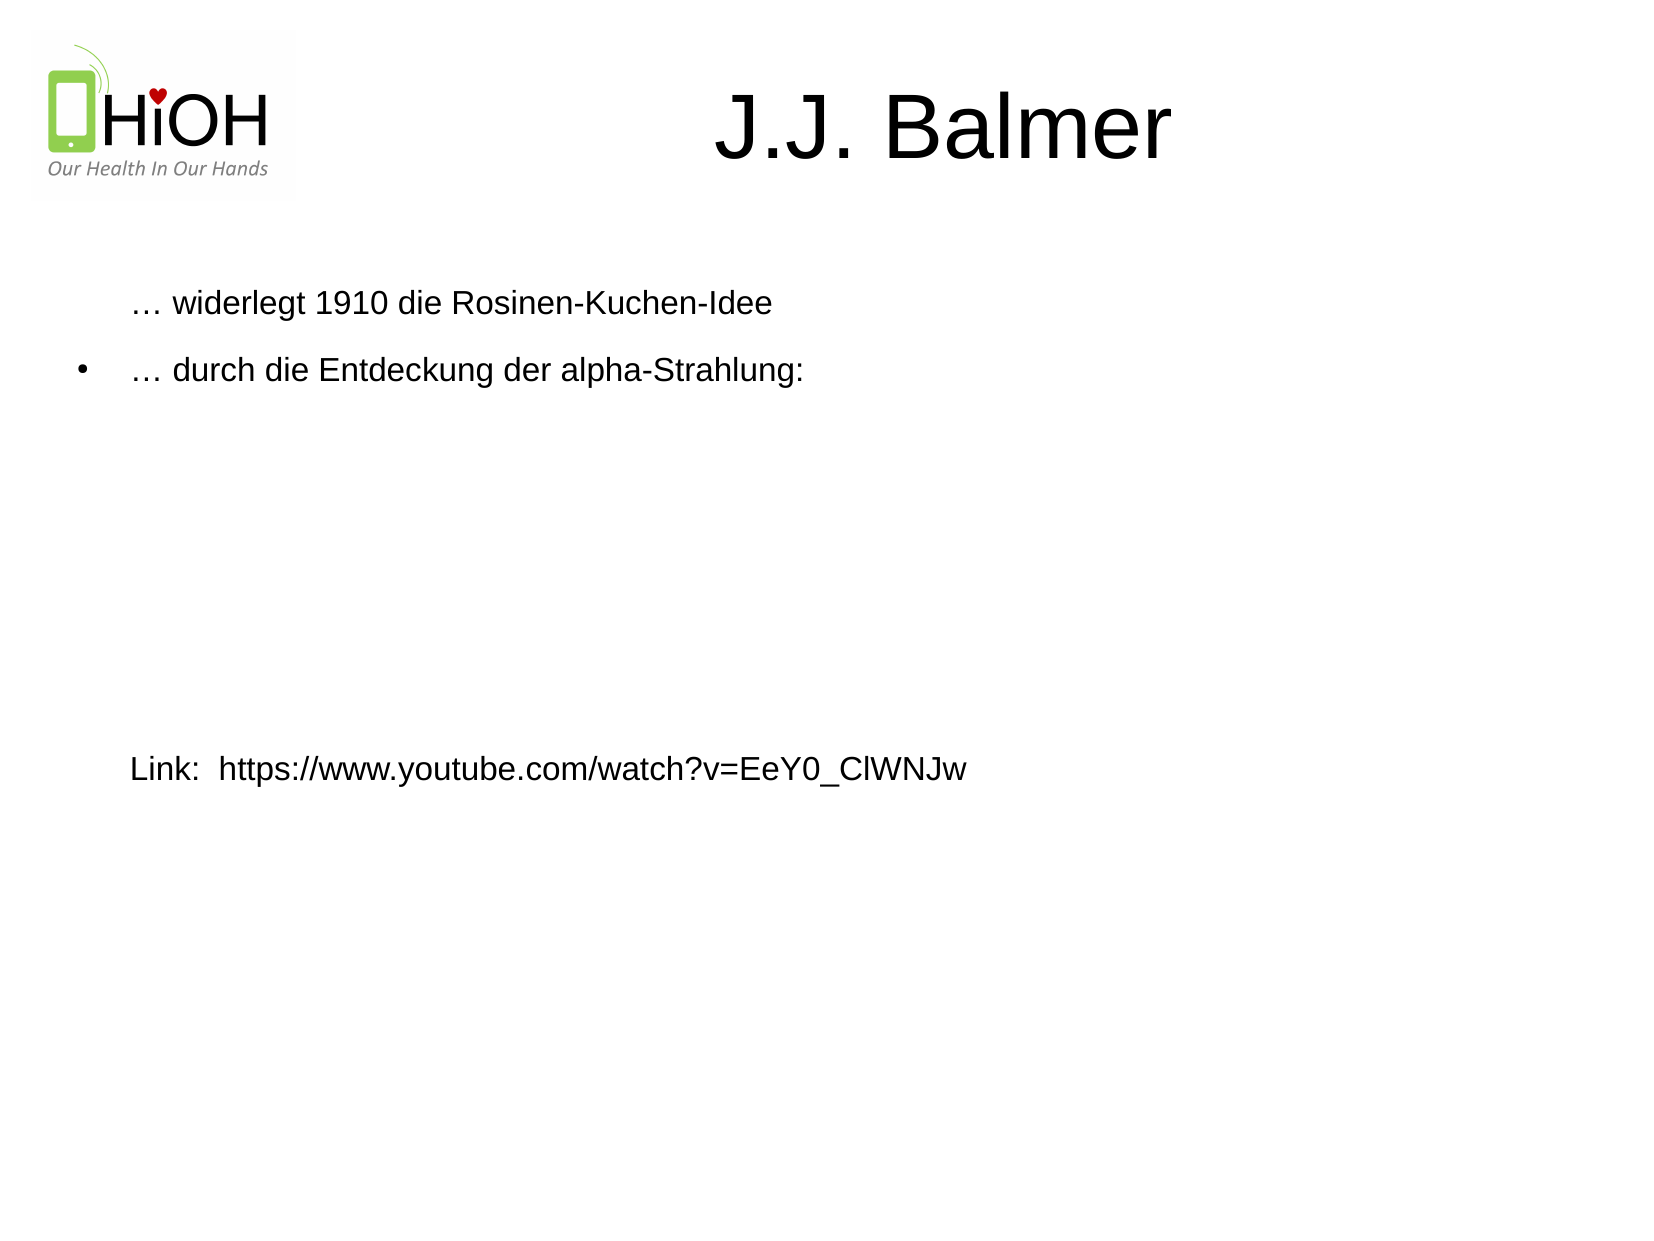

# J.J. Balmer
… widerlegt 1910 die Rosinen-Kuchen-Idee
… durch die Entdeckung der alpha-Strahlung:
Link: https://www.youtube.com/watch?v=EeY0_ClWNJw